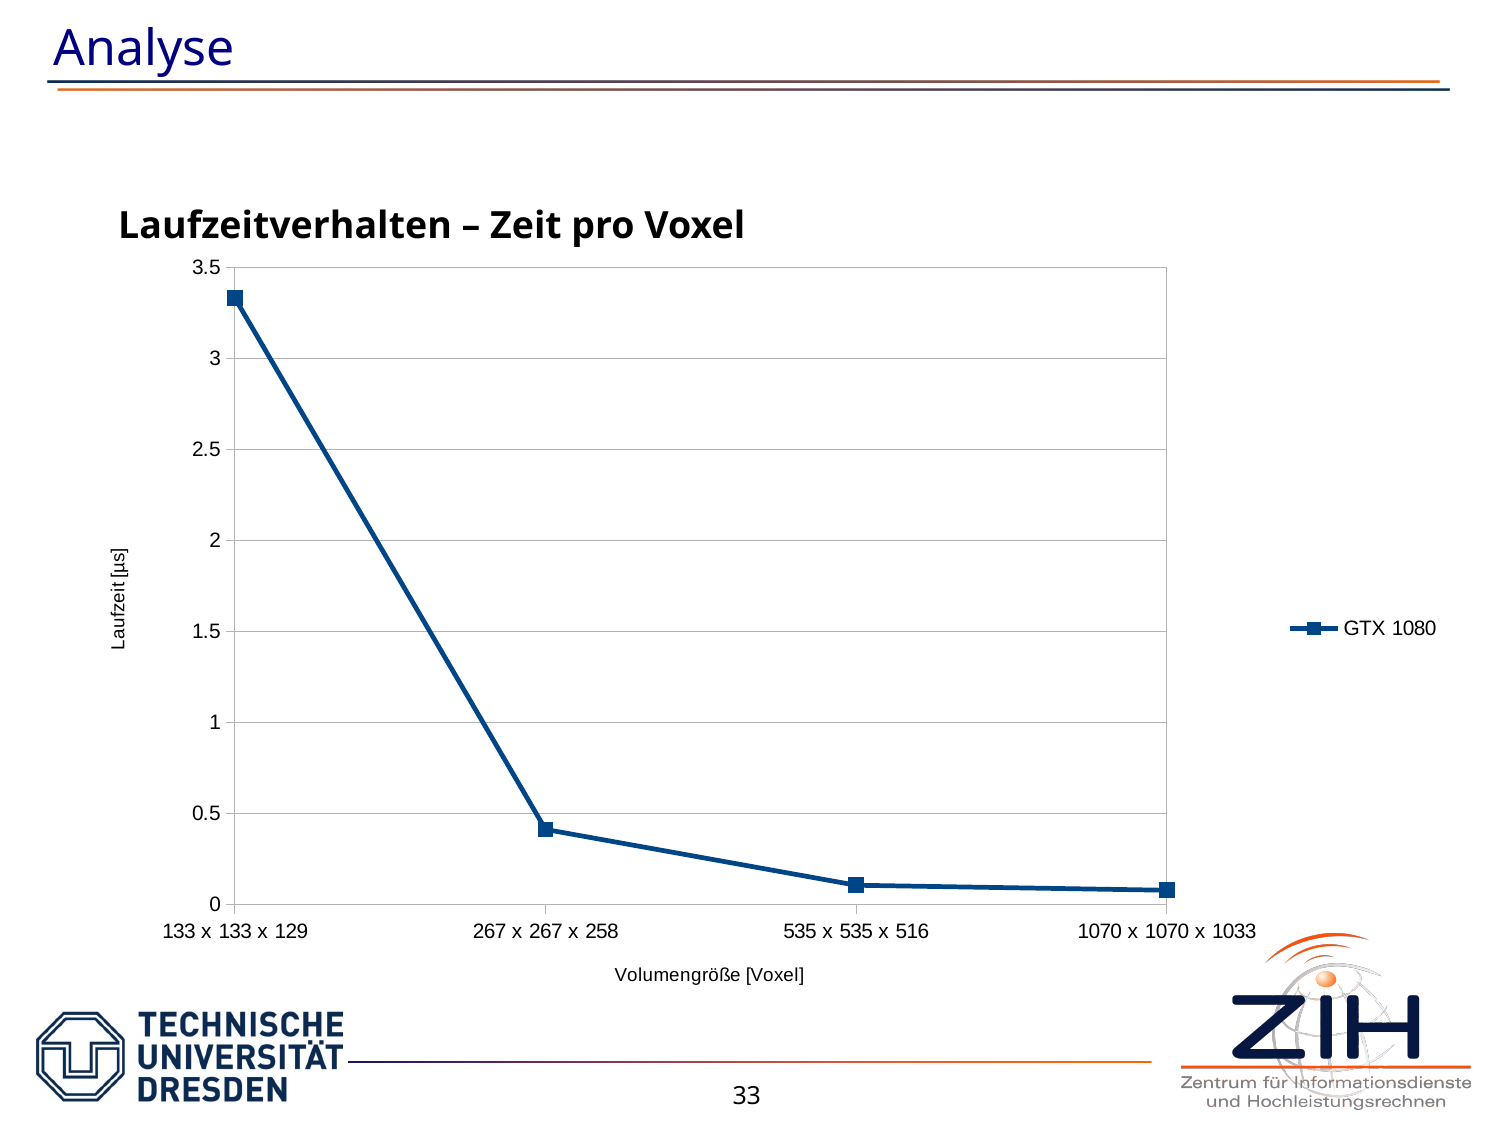

# Analyse
Laufzeitverhalten – Zeit pro Voxel
### Chart
| Category | GTX 1080 |
|---|---|
| 133 x 133 x 129 | 3.3305856 |
| 267 x 267 x 258 | 0.4132105 |
| 535 x 535 x 516 | 0.1069793 |
| 1070 x 1070 x 1033 | 0.0793113 |33